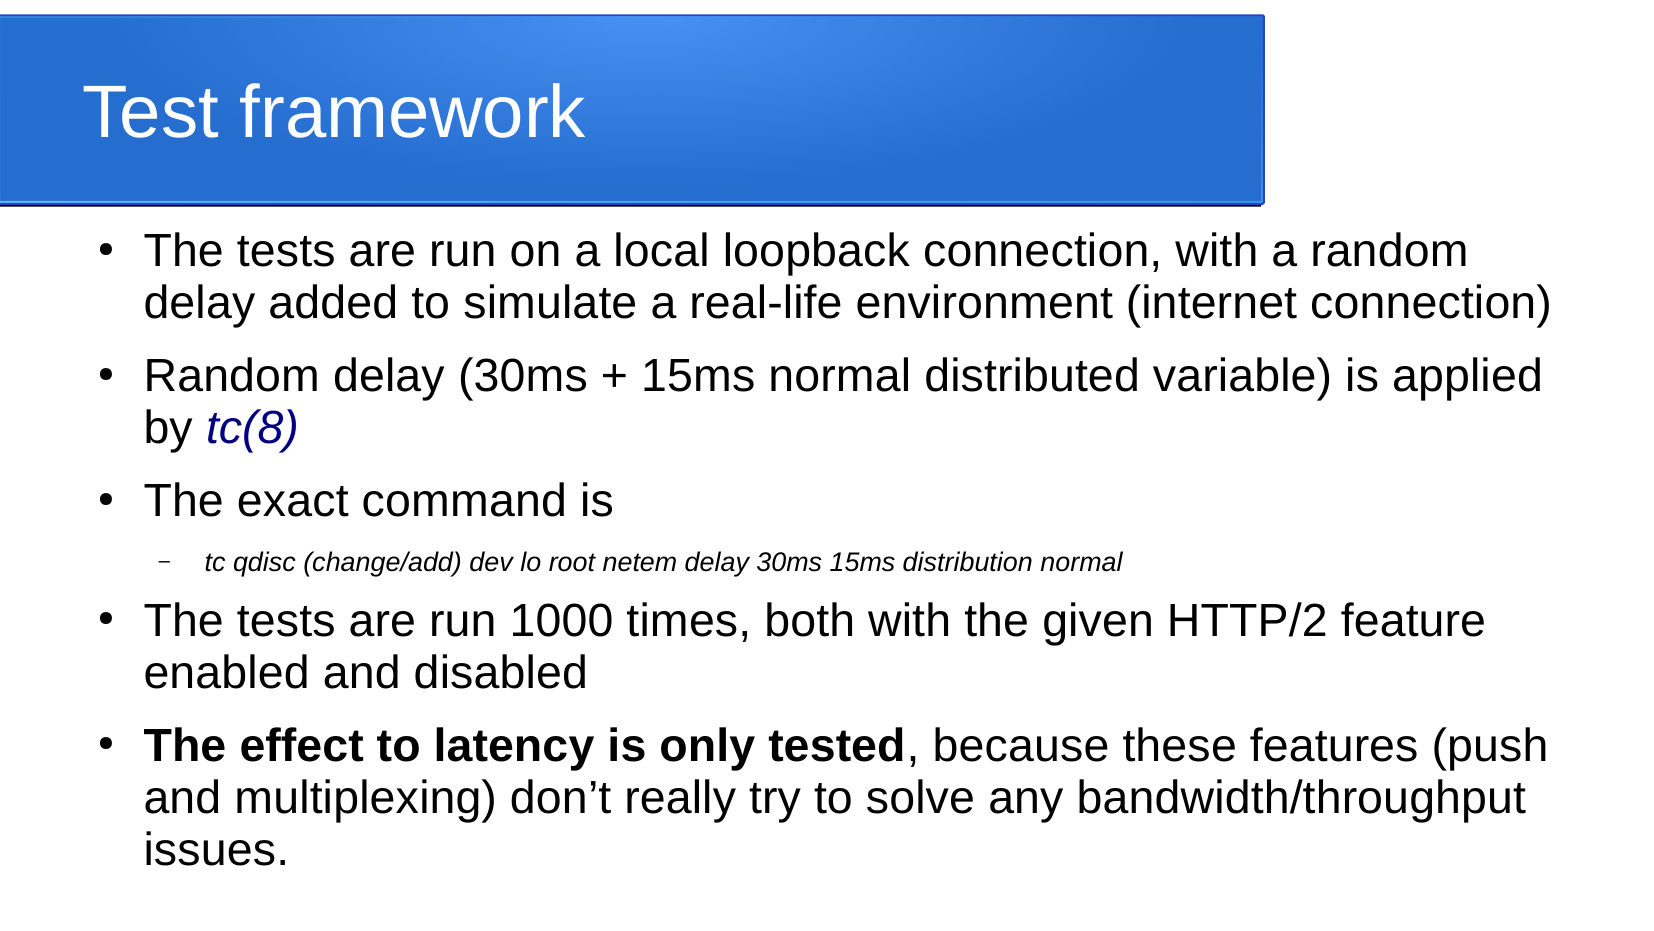

# Test framework
The tests are run on a local loopback connection, with a random delay added to simulate a real-life environment (internet connection)
Random delay (30ms + 15ms normal distributed variable) is applied by tc(8)
The exact command is
tc qdisc (change/add) dev lo root netem delay 30ms 15ms distribution normal
The tests are run 1000 times, both with the given HTTP/2 feature enabled and disabled
The effect to latency is only tested, because these features (push and multiplexing) don’t really try to solve any bandwidth/throughput issues.